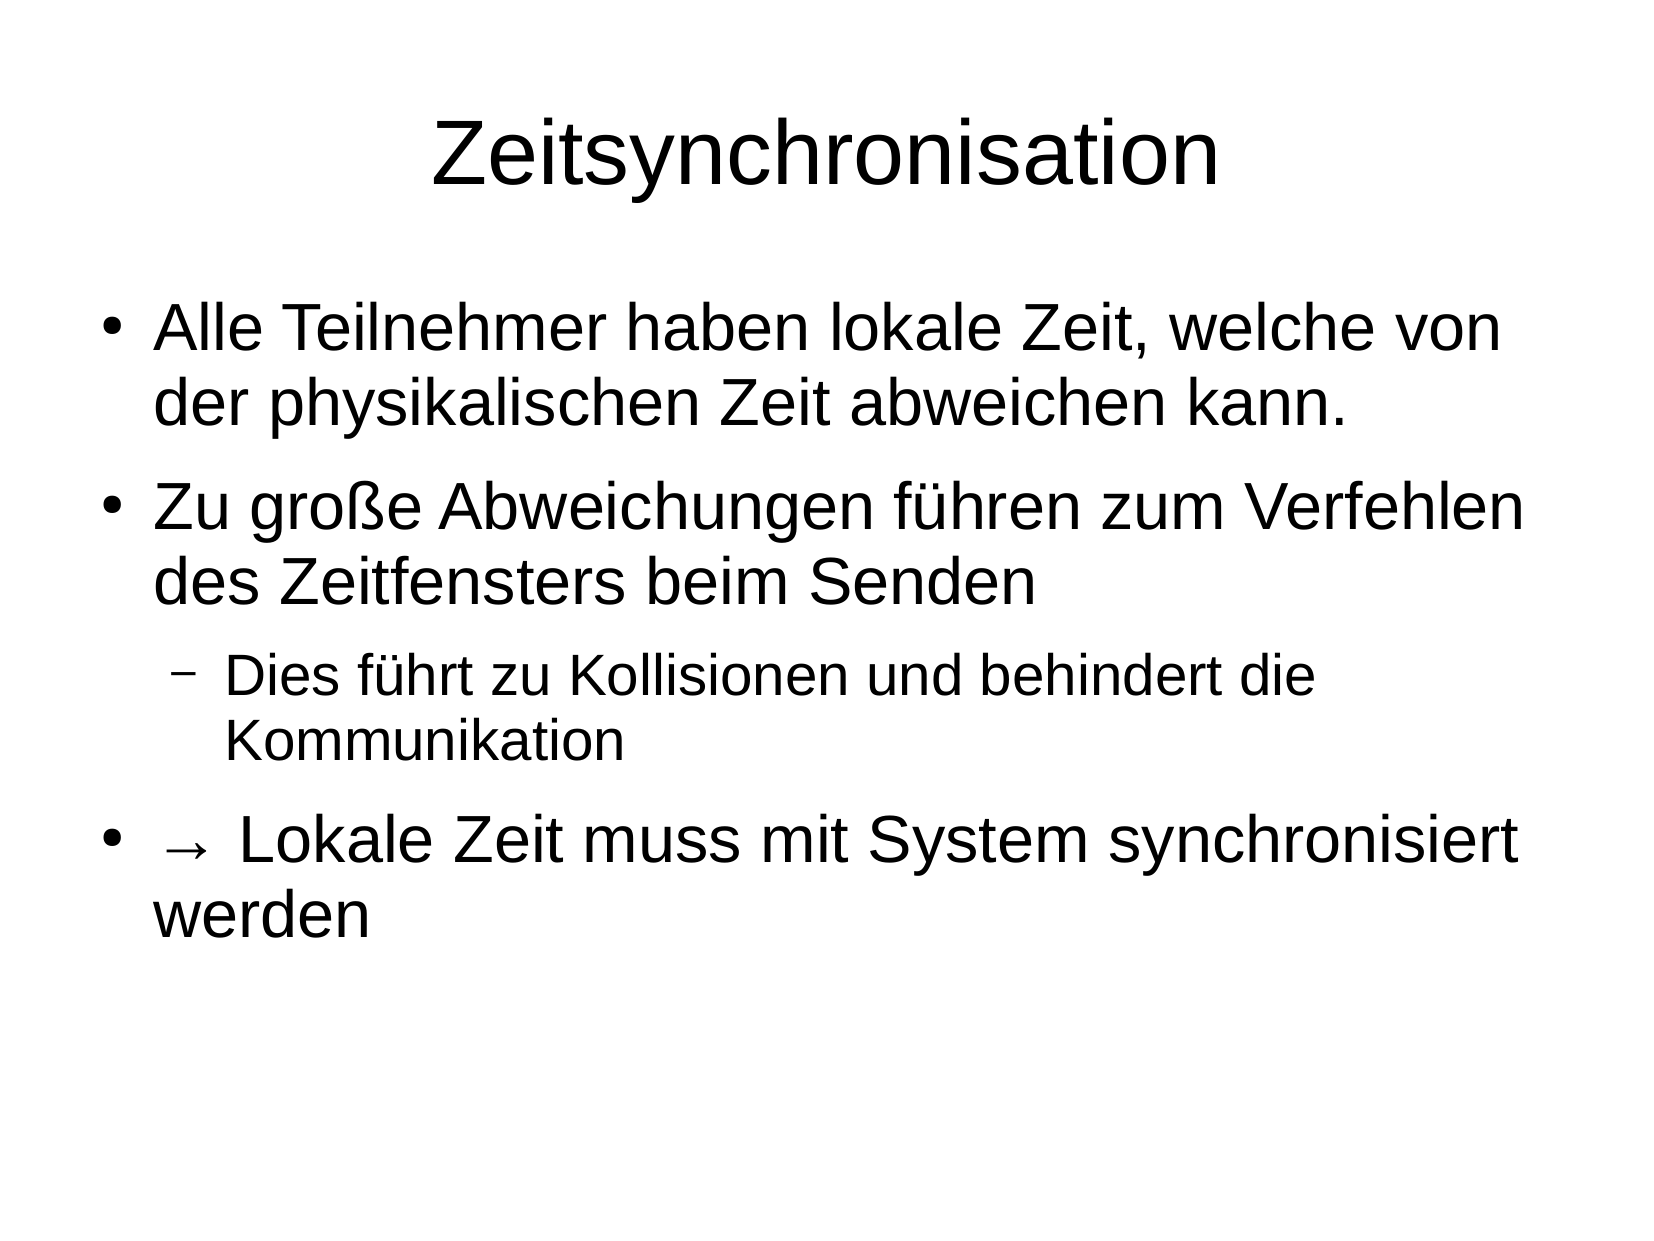

# Zeitsynchronisation
Alle Teilnehmer haben lokale Zeit, welche von der physikalischen Zeit abweichen kann.
Zu große Abweichungen führen zum Verfehlen des Zeitfensters beim Senden
Dies führt zu Kollisionen und behindert die Kommunikation
→ Lokale Zeit muss mit System synchronisiert werden